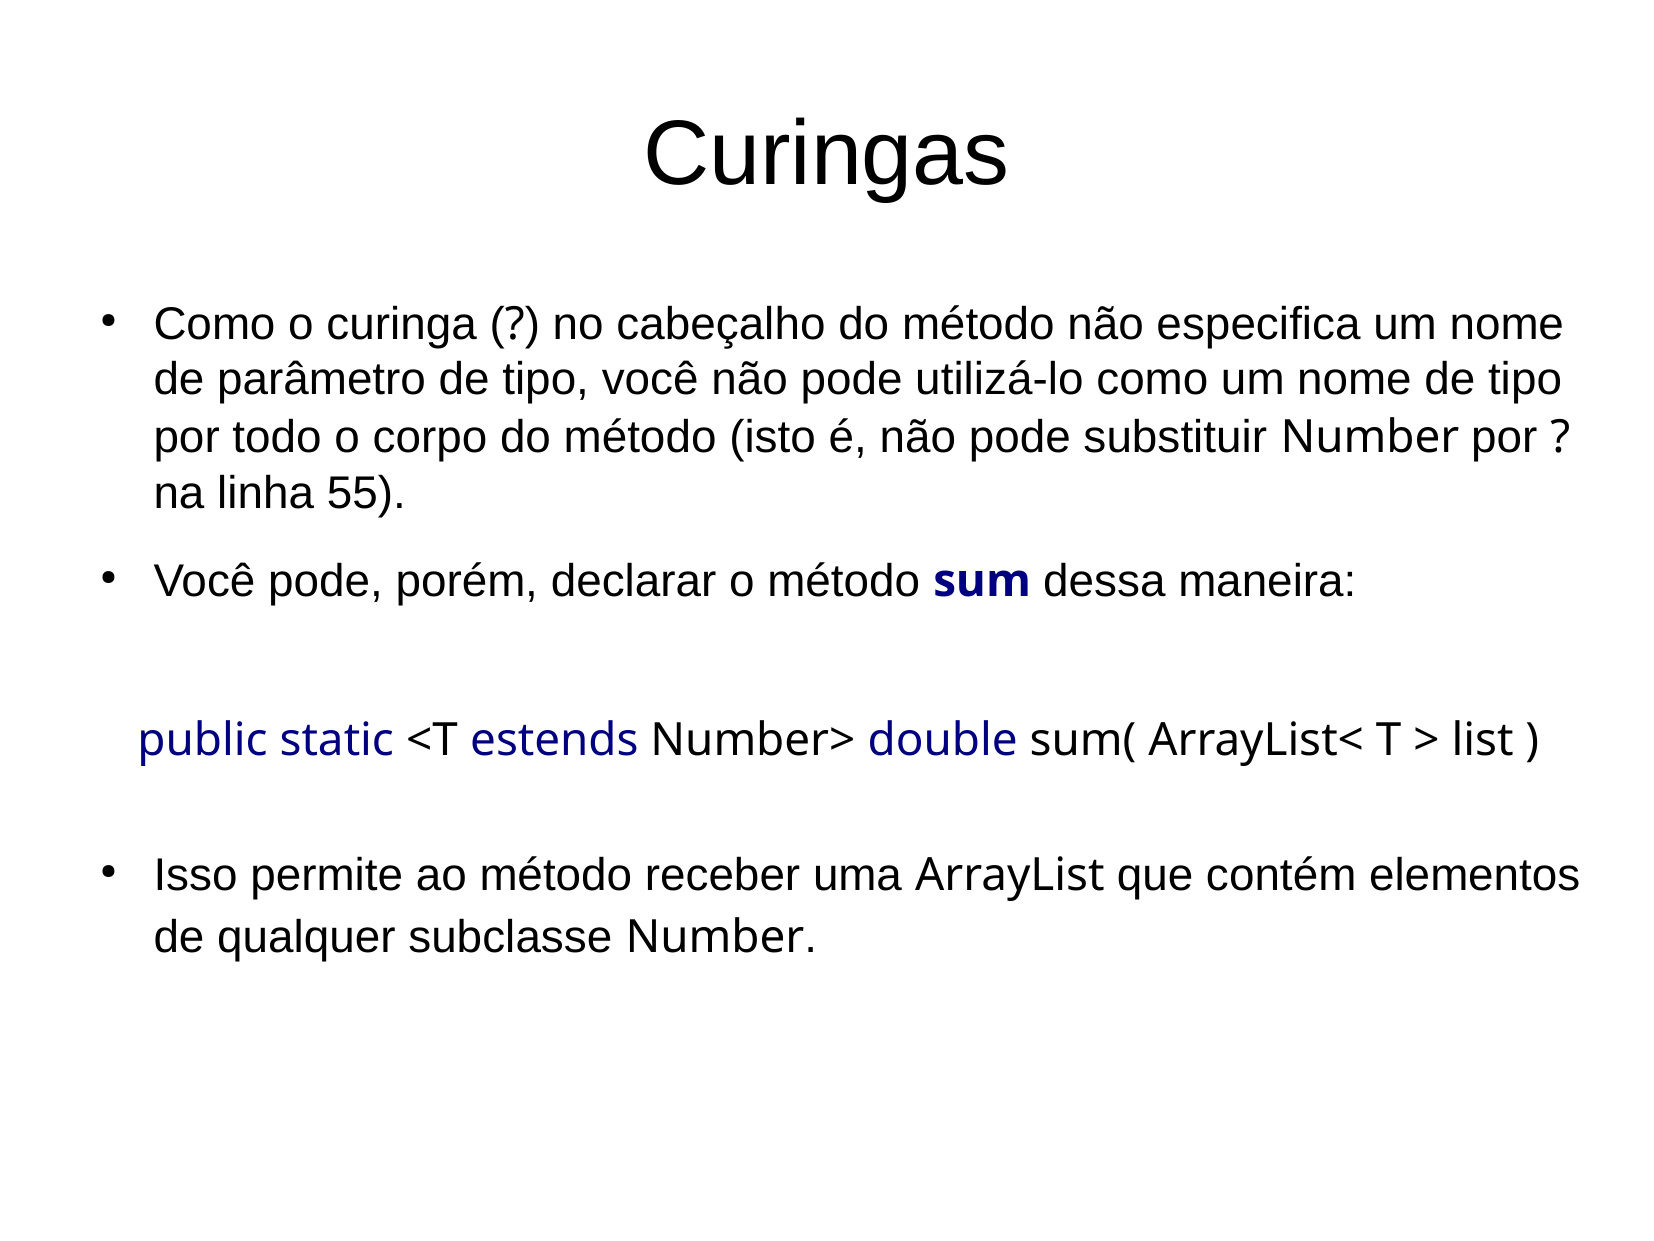

# Curingas
Como o curinga (?) no cabeçalho do método não especifica um nome de parâmetro de tipo, você não pode utilizá-lo como um nome de tipo por todo o corpo do método (isto é, não pode substituir Number por ? na linha 55).
Você pode, porém, declarar o método sum dessa maneira:
public static <T estends Number> double sum( ArrayList< T > list )
Isso permite ao método receber uma ArrayList que contém elementos de qualquer subclasse Number.